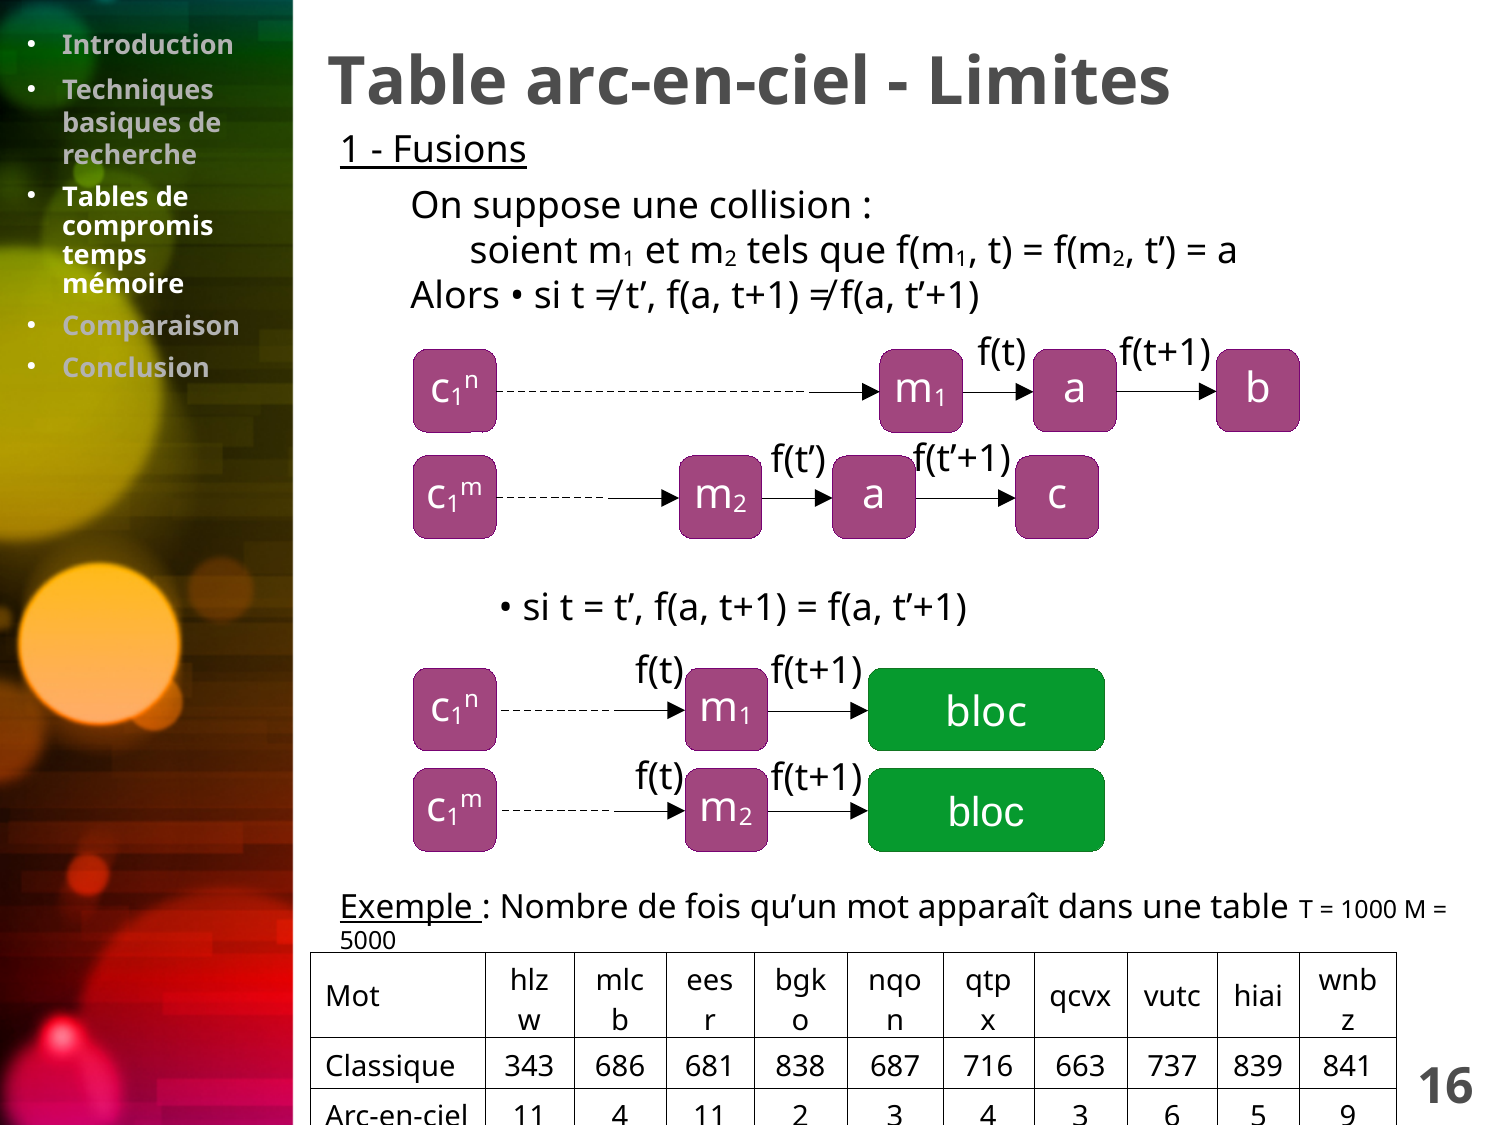

# Table arc-en-ciel - Limites
Introduction
Techniques basiques de recherche
Tables de compromis temps mémoire
Comparaison
Conclusion
1 - Fusions
On suppose une collision :
	soient m1 et m2 tels que f(m1, t) = f(m2, t’) = a
Alors • si t ≠ t’, f(a, t+1) ≠ f(a, t’+1)
f(t+1)
f(t)
a
b
c1n
m1
f(t’+1)
f(t’)
c1m
m2
a
c
	 • si t = t’, f(a, t+1) = f(a, t’+1)
f(t)
f(t+1)
c1n
m1
bloc
f(t)
f(t+1)
c1m
m2
bloc
Exemple : Nombre de fois qu’un mot apparaît dans une table T = 1000 M = 5000
| Mot | hlzw | mlcb | eesr | bgko | nqon | qtpx | qcvx | vutc | hiai | wnbz |
| --- | --- | --- | --- | --- | --- | --- | --- | --- | --- | --- |
| Classique | 343 | 686 | 681 | 838 | 687 | 716 | 663 | 737 | 839 | 841 |
| Arc-en-ciel | 11 | 4 | 11 | 2 | 3 | 4 | 3 | 6 | 5 | 9 |